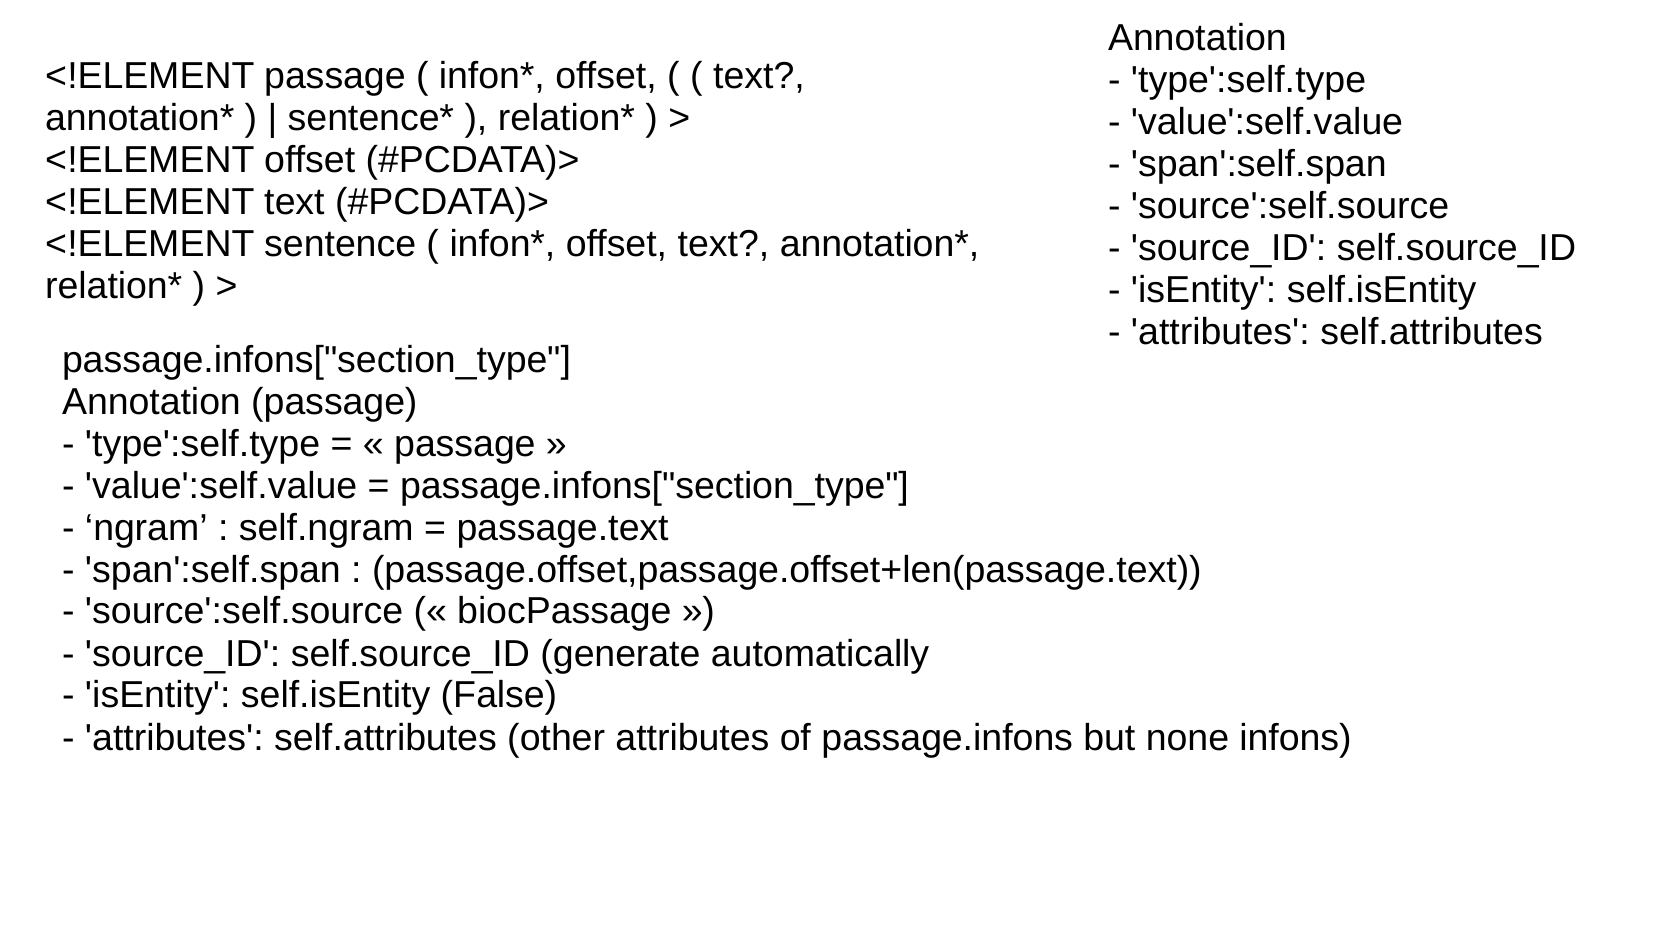

Annotation
- 'type':self.type
- 'value':self.value
- 'span':self.span
- 'source':self.source
- 'source_ID': self.source_ID
- 'isEntity': self.isEntity
- 'attributes': self.attributes
<!ELEMENT passage ( infon*, offset, ( ( text?, annotation* ) | sentence* ), relation* ) >
<!ELEMENT offset (#PCDATA)>
<!ELEMENT text (#PCDATA)>
<!ELEMENT sentence ( infon*, offset, text?, annotation*, relation* ) >
passage.infons["section_type"]
Annotation (passage)
- 'type':self.type = « passage »
- 'value':self.value = passage.infons["section_type"]
- ‘ngram’ : self.ngram = passage.text
- 'span':self.span : (passage.offset,passage.offset+len(passage.text))
- 'source':self.source (« biocPassage »)
- 'source_ID': self.source_ID (generate automatically
- 'isEntity': self.isEntity (False)
- 'attributes': self.attributes (other attributes of passage.infons but none infons)